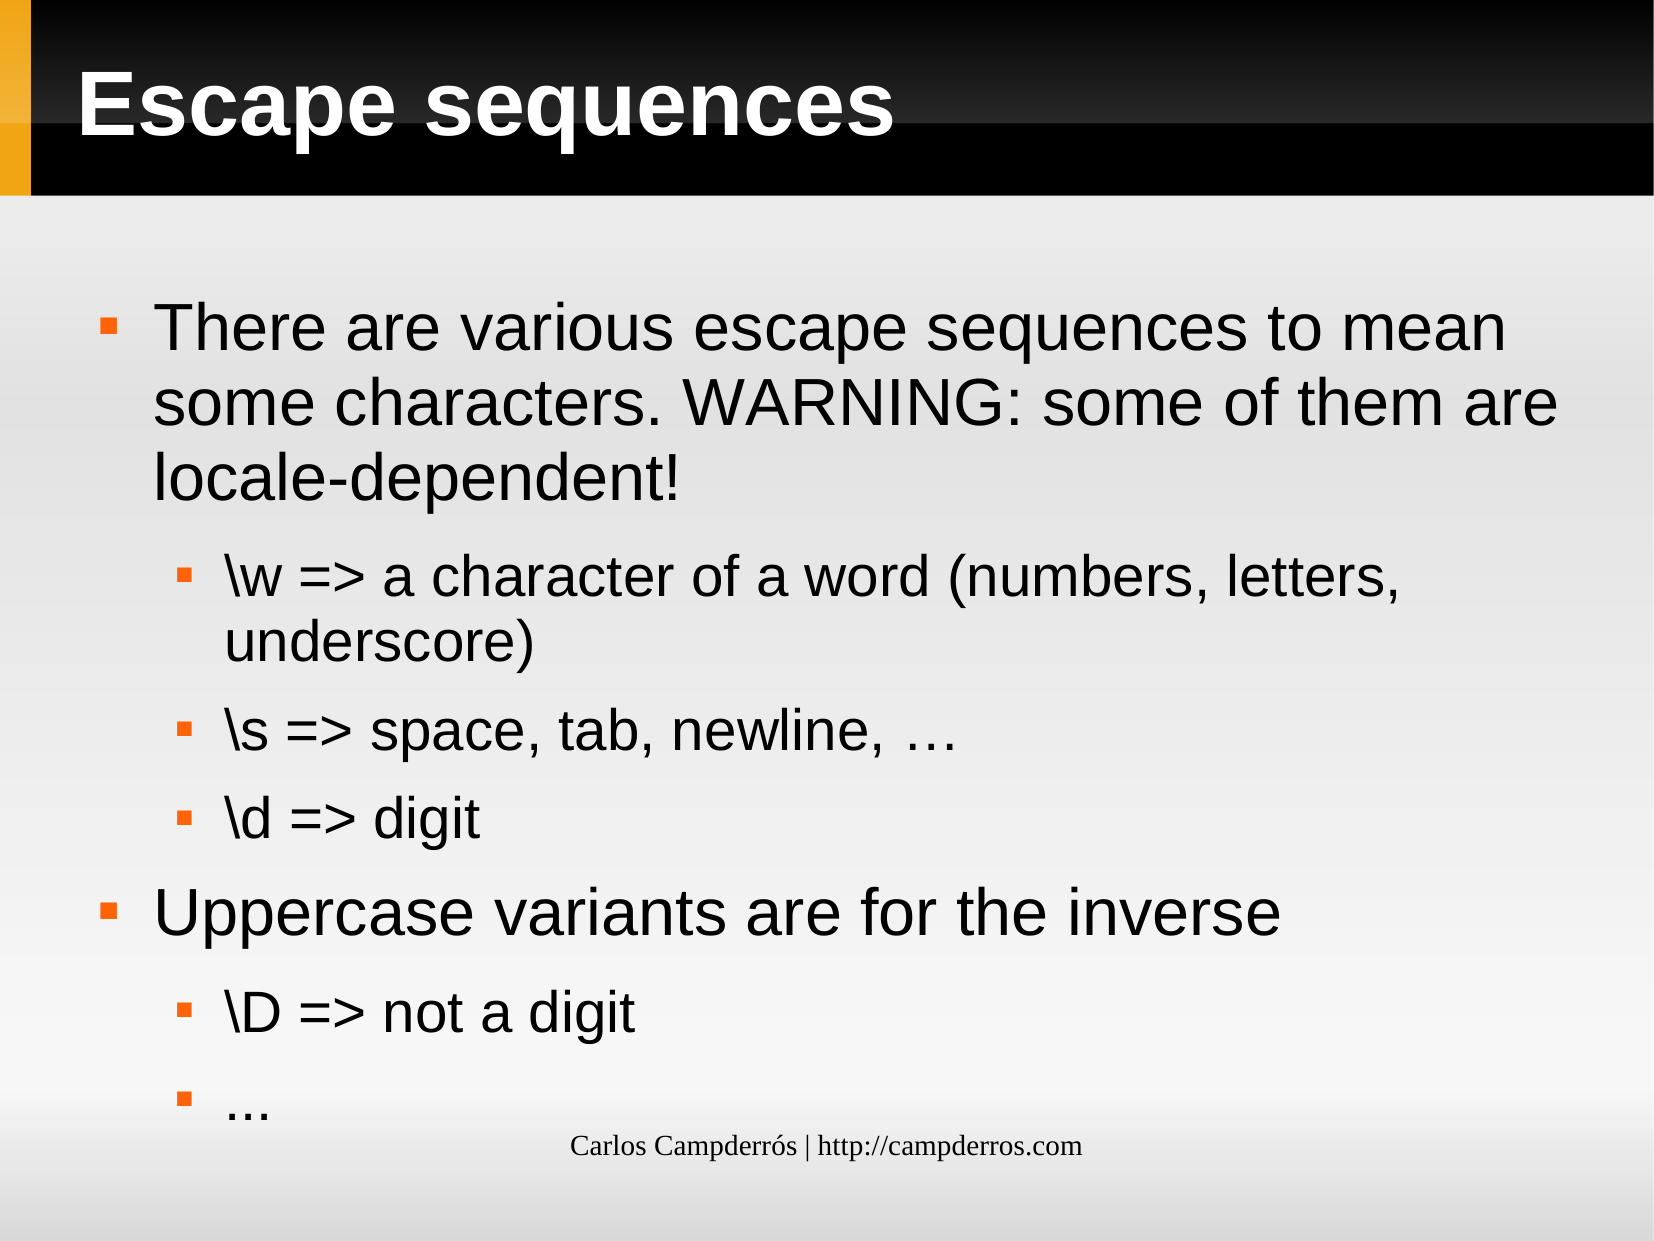

# Escape sequences
There are various escape sequences to mean some characters. WARNING: some of them are locale-dependent!
\w => a character of a word (numbers, letters, underscore)
\s => space, tab, newline, …
\d => digit
Uppercase variants are for the inverse
\D => not a digit
...
Carlos Campderrós | http://campderros.com